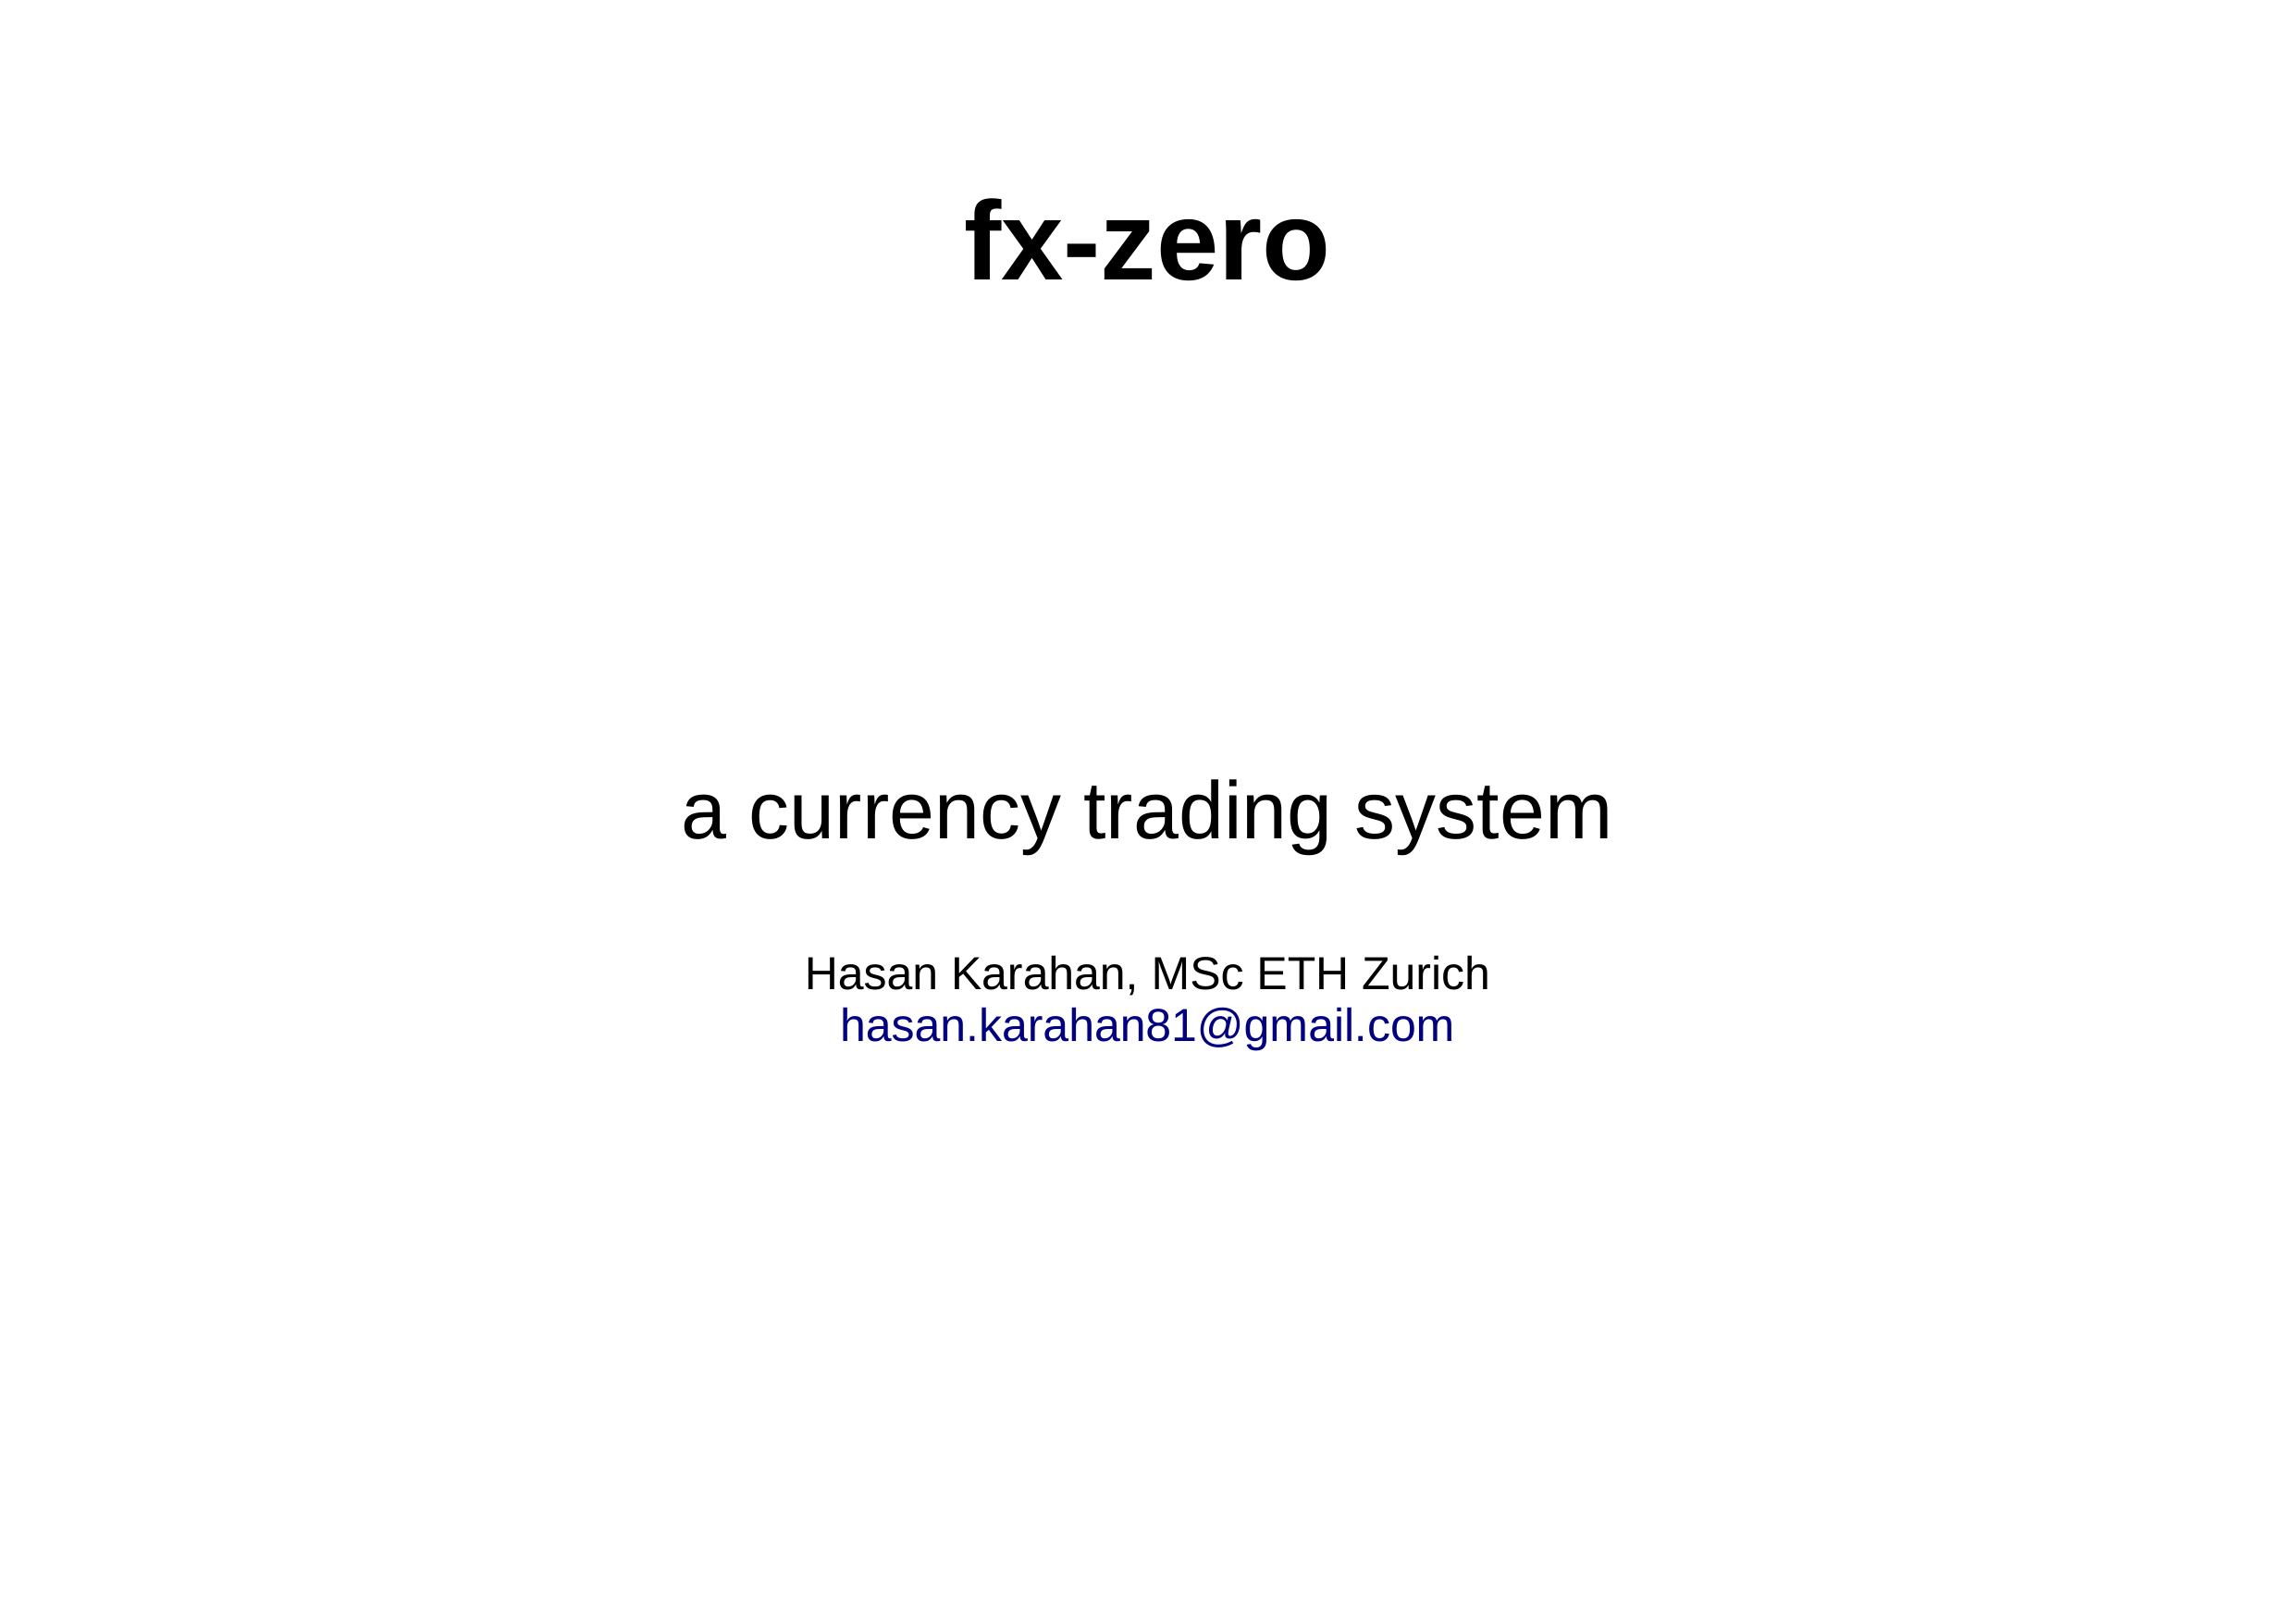

# fx-zero
a currency trading system
Hasan Karahan, MSc ETH Zurich
hasan.karahan81@gmail.com